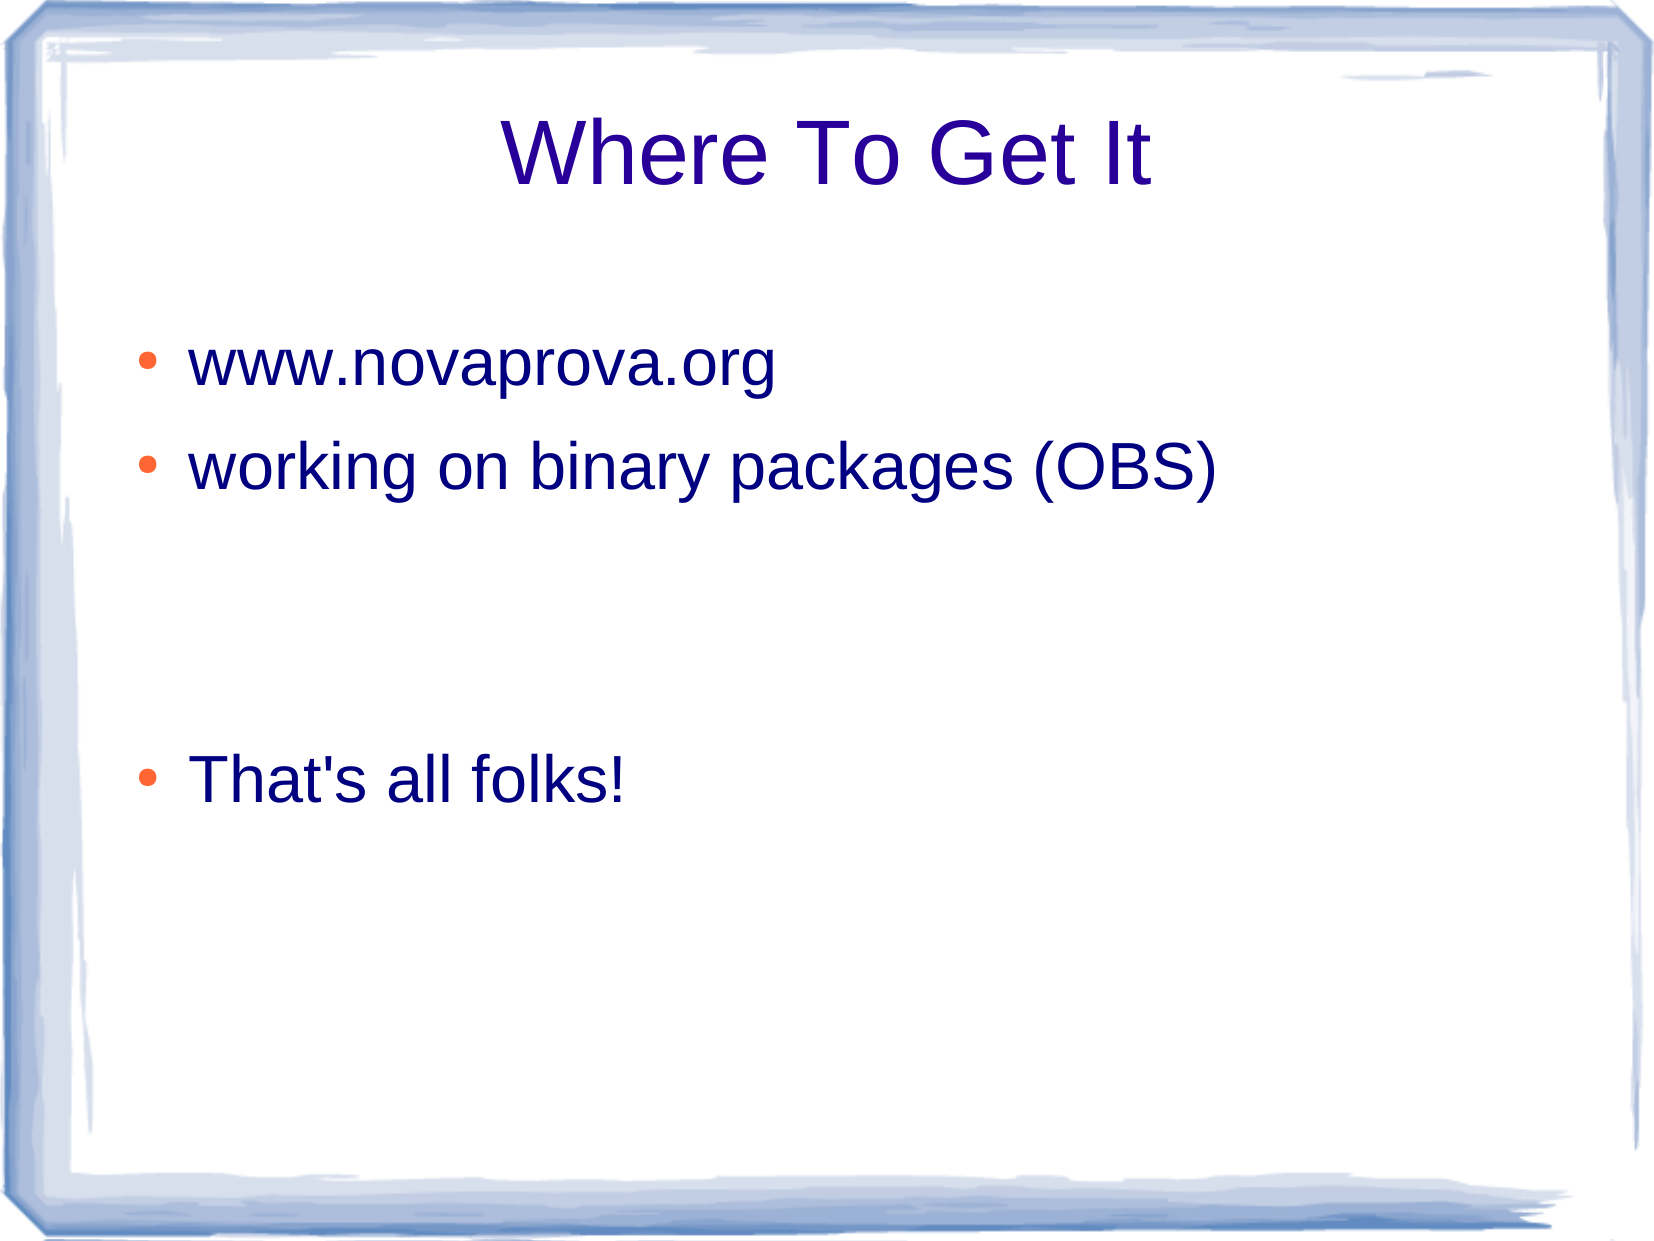

# Where To Get It
www.novaprova.org
working on binary packages (OBS)
That's all folks!